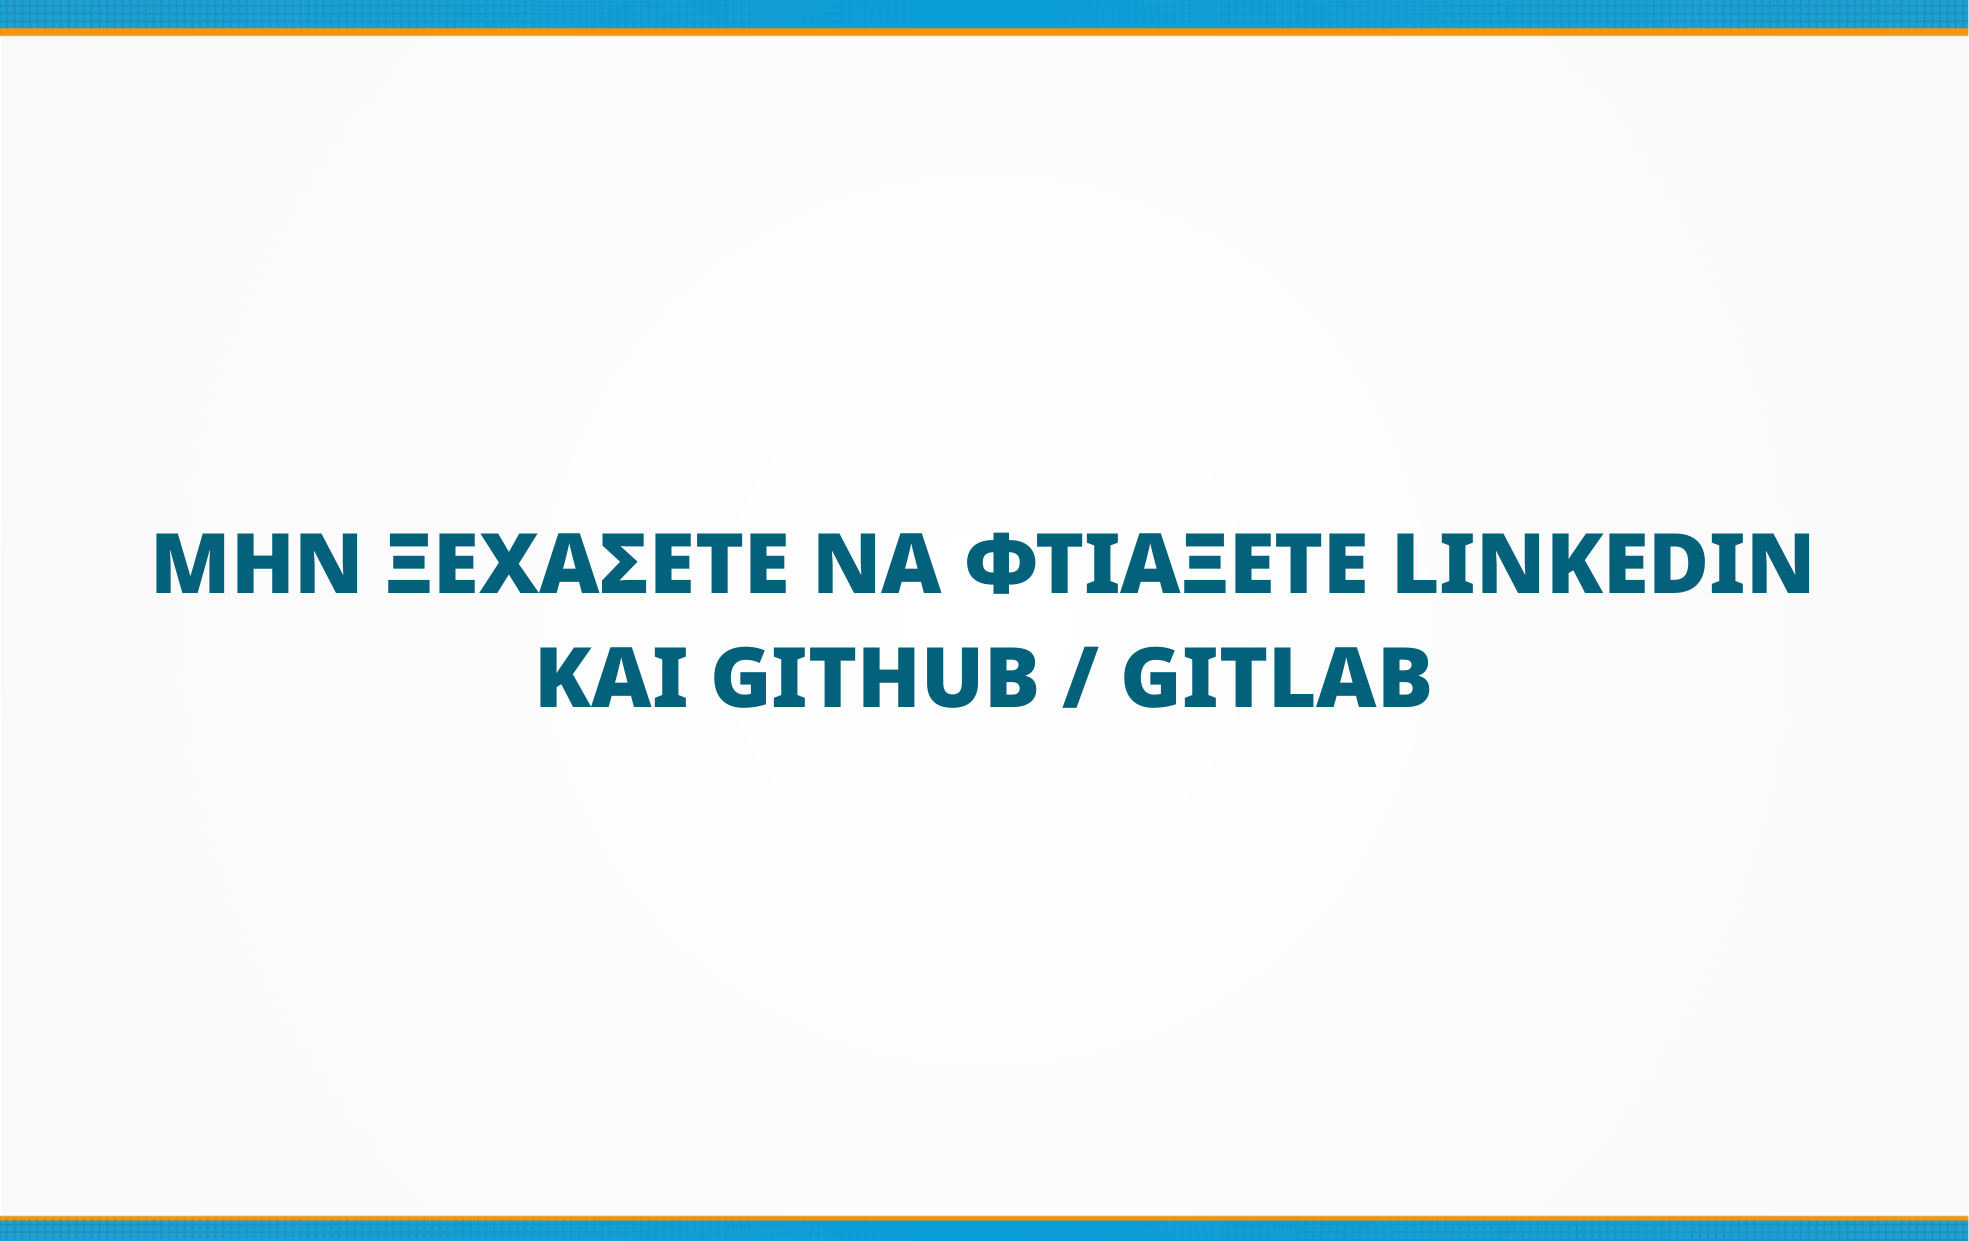

# ΜΗΝ ΞΕΧΑΣΕΤΕ ΝΑ ΦΤΙΑΞΕΤΕ LINKEDIN ΚΑΙ GITHUB / GITLAB